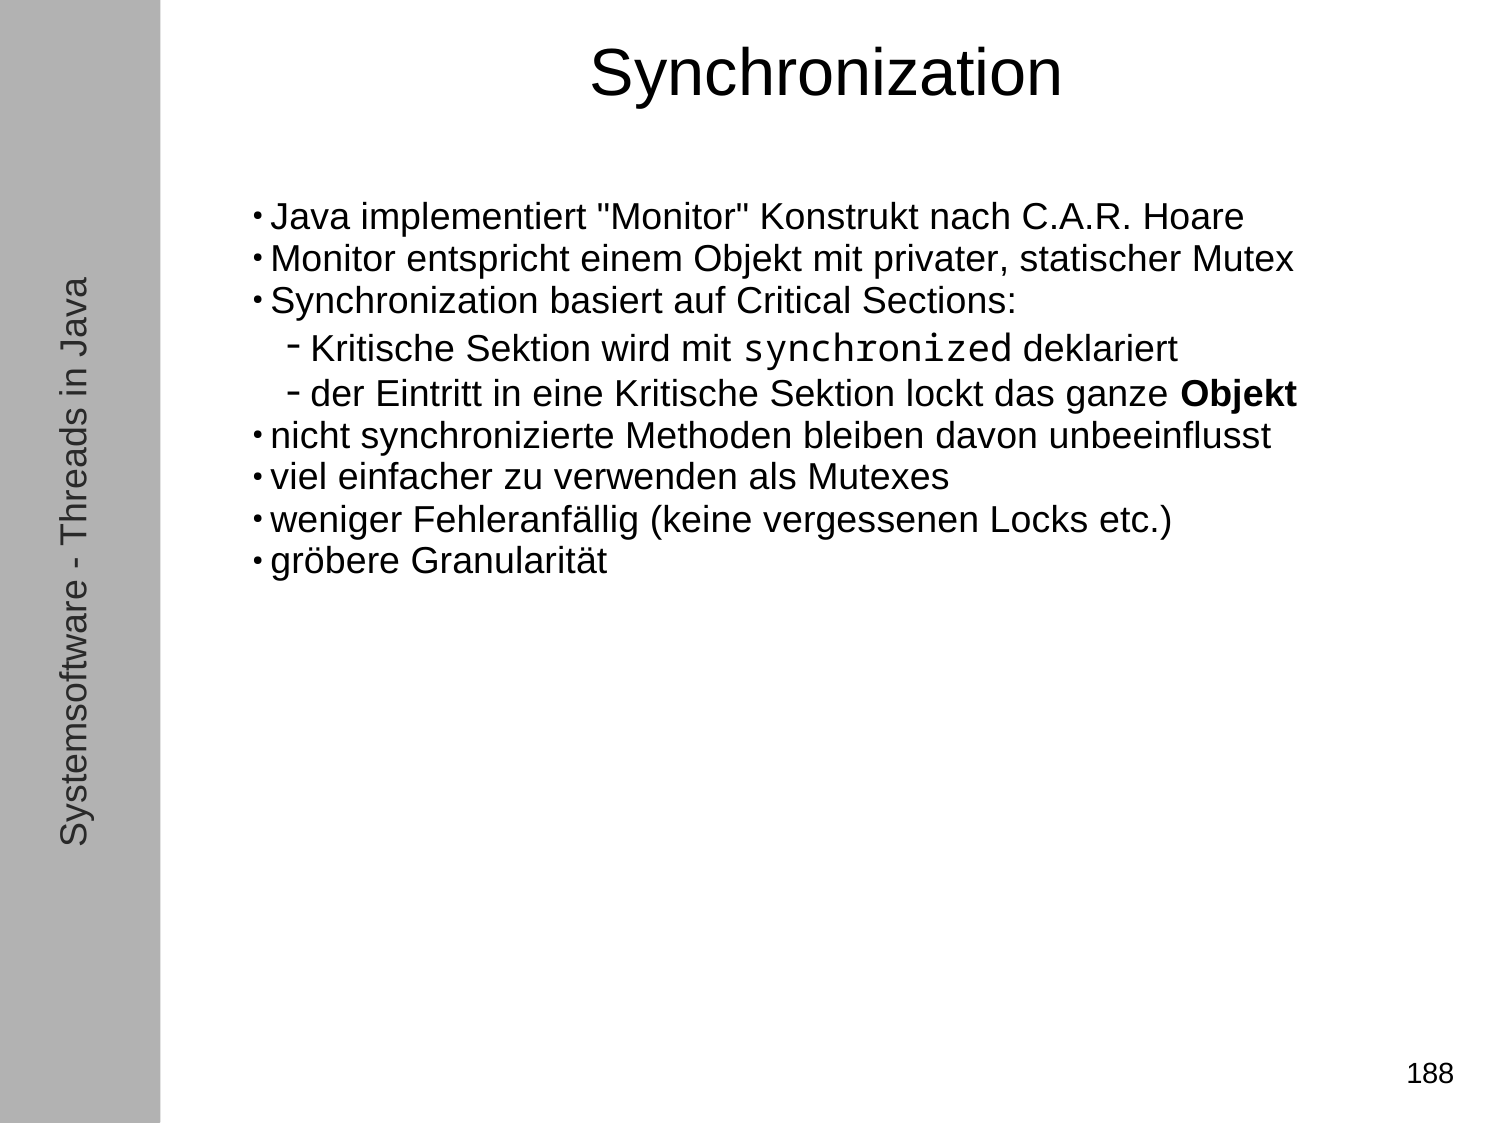

Synchronization
Java implementiert "Monitor" Konstrukt nach C.A.R. Hoare
Monitor entspricht einem Objekt mit privater, statischer Mutex
Synchronization basiert auf Critical Sections:
Kritische Sektion wird mit synchronized deklariert
der Eintritt in eine Kritische Sektion lockt das ganze Objekt
nicht synchronizierte Methoden bleiben davon unbeeinflusst
viel einfacher zu verwenden als Mutexes
weniger Fehleranfällig (keine vergessenen Locks etc.)
gröbere Granularität
Systemsoftware - Threads in Java